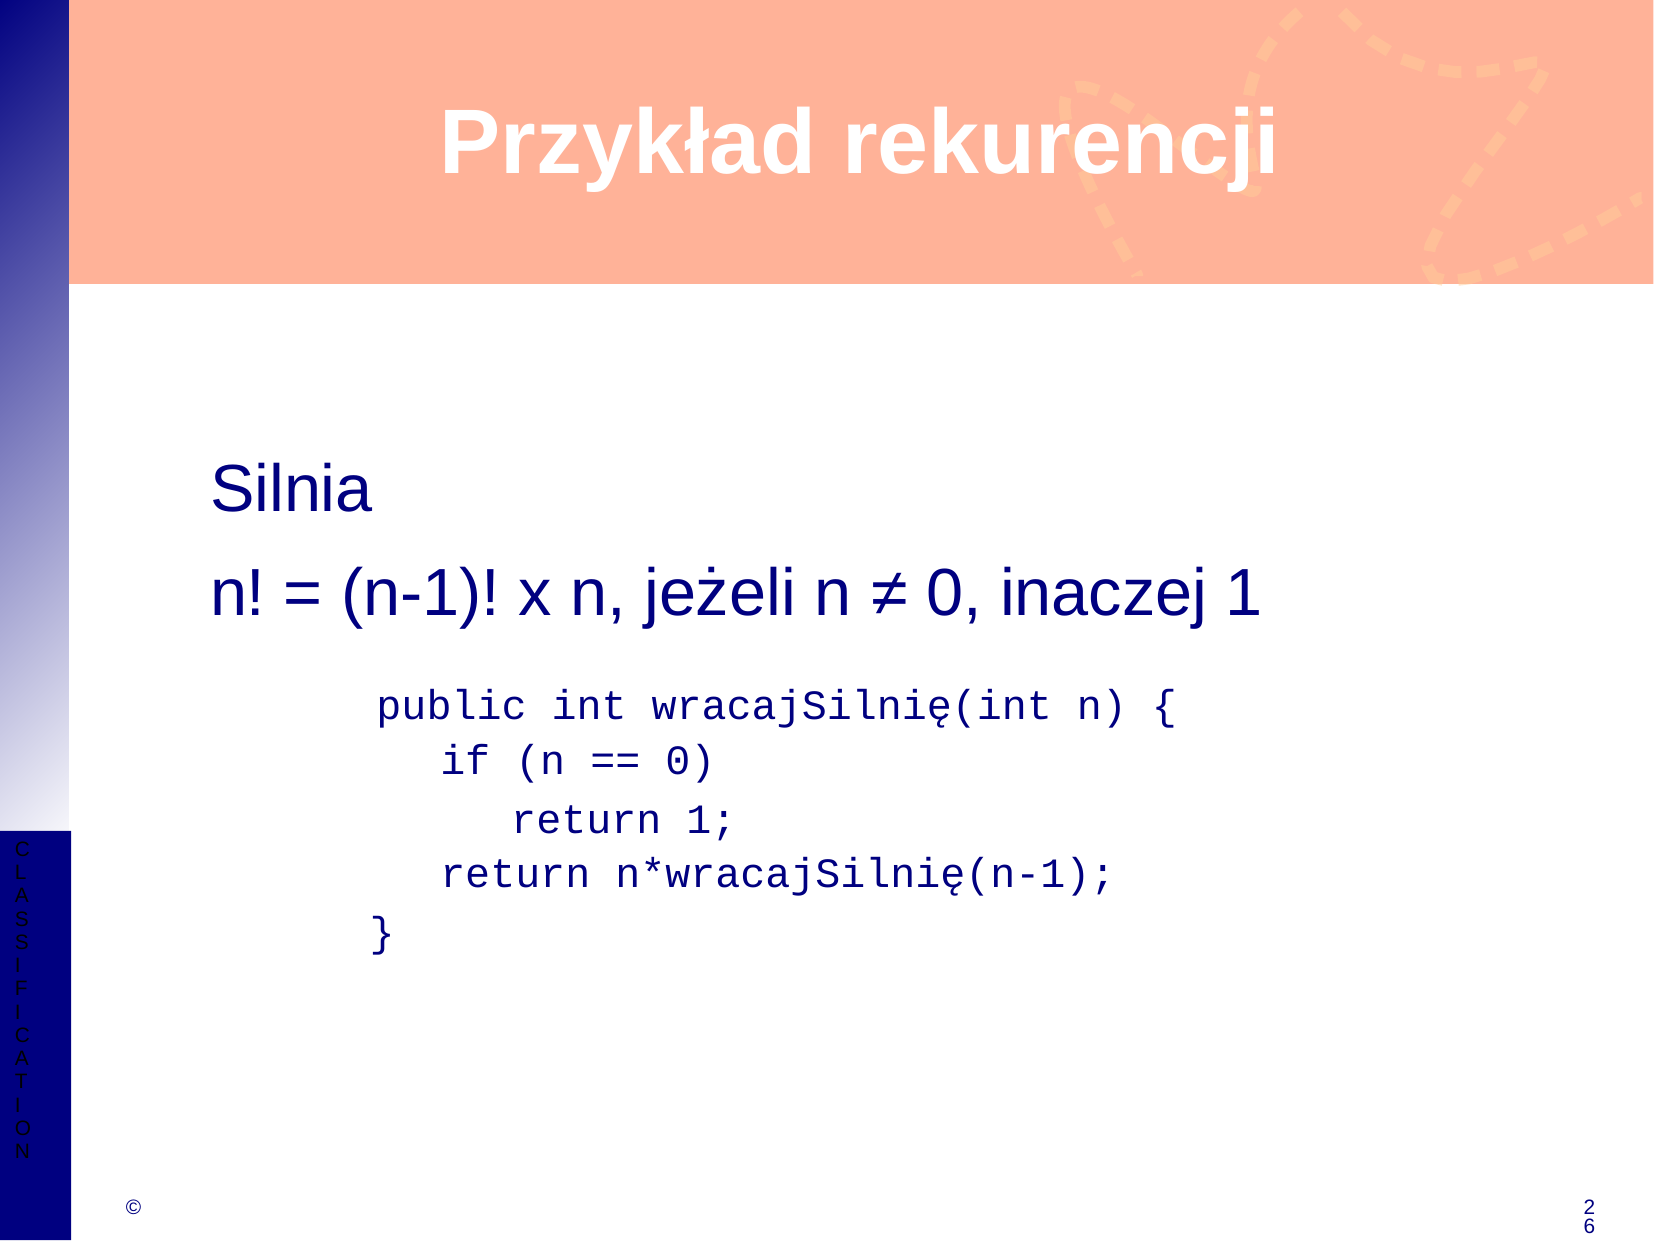

# Przykład rekurencji
Silnia
n! = (n-1)! x n, jeżeli n ≠ 0, inaczej 1
 public int wracajSilnię(int n) {
if (n == 0)
return 1;
return n*wracajSilnię(n-1);
}
C
L
A
S
S
I
F
I
C
A
T
I
O
N